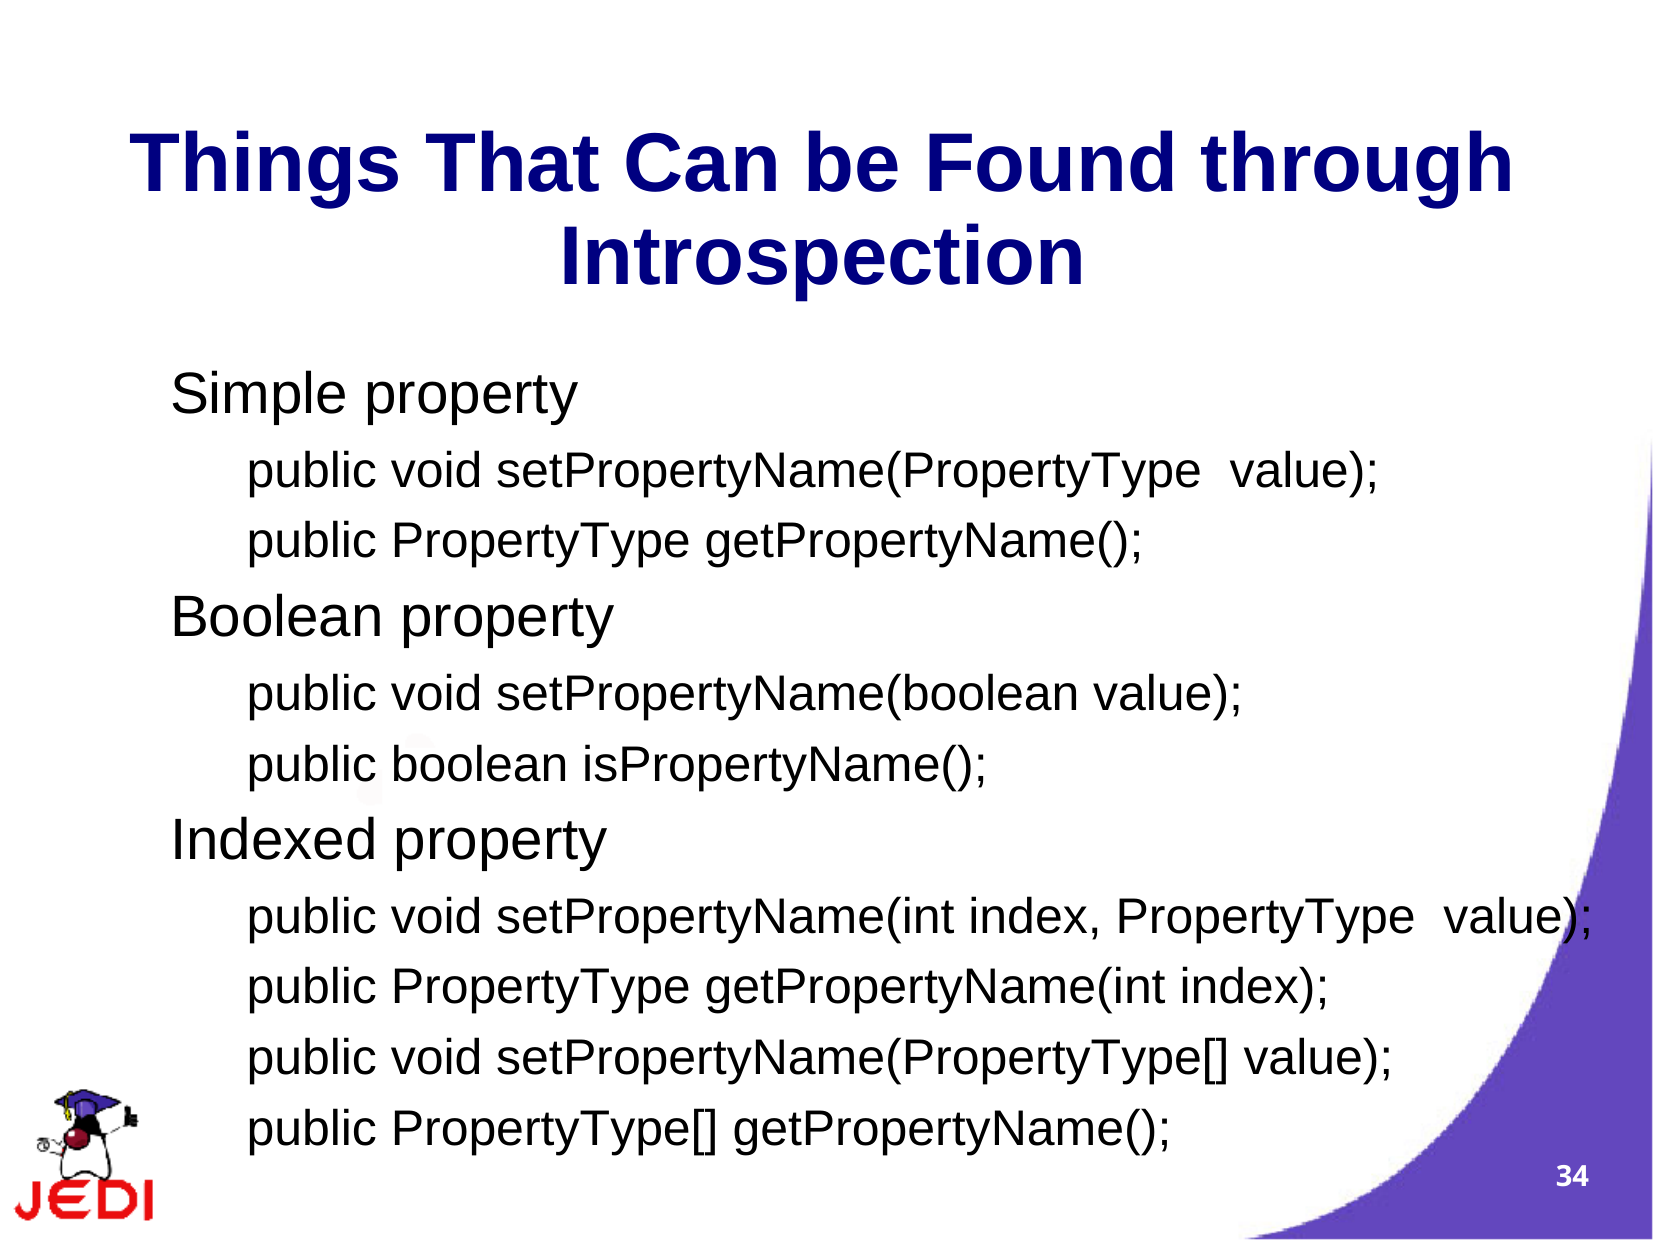

# Things That Can be Found through Introspection
Simple property
public void setPropertyName(PropertyType value);
public PropertyType getPropertyName();
Boolean property
public void setPropertyName(boolean value);
public boolean isPropertyName();
Indexed property
public void setPropertyName(int index, PropertyType value);
public PropertyType getPropertyName(int index);
public void setPropertyName(PropertyType[] value);
public PropertyType[] getPropertyName();